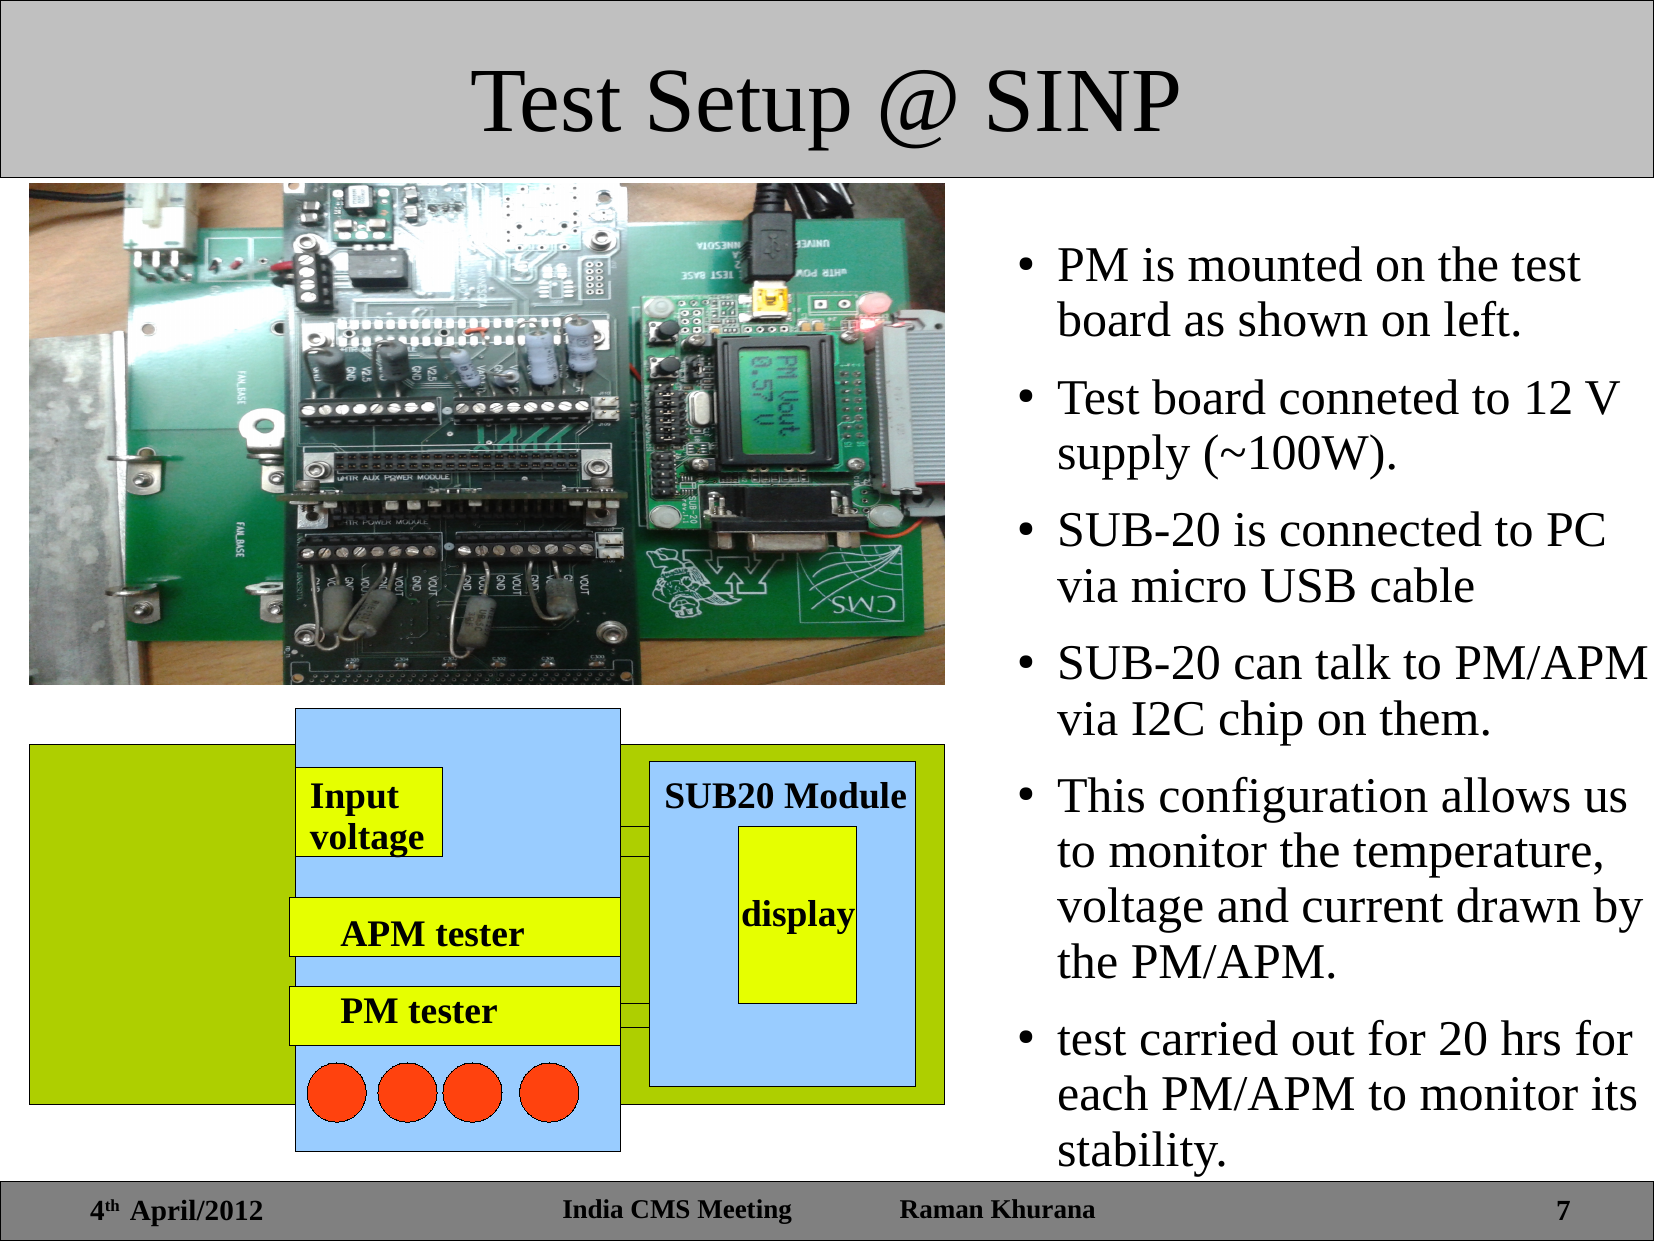

# Test Setup @ SINP
PM is mounted on the test board as shown on left.
Test board conneted to 12 V supply (~100W).
SUB-20 is connected to PC via micro USB cable
SUB-20 can talk to PM/APM via I2C chip on them.
This configuration allows us to monitor the temperature, voltage and current drawn by the PM/APM.
test carried out for 20 hrs for each PM/APM to monitor its stability.
Input
voltage
SUB20 Module
display
APM tester
PM tester
7